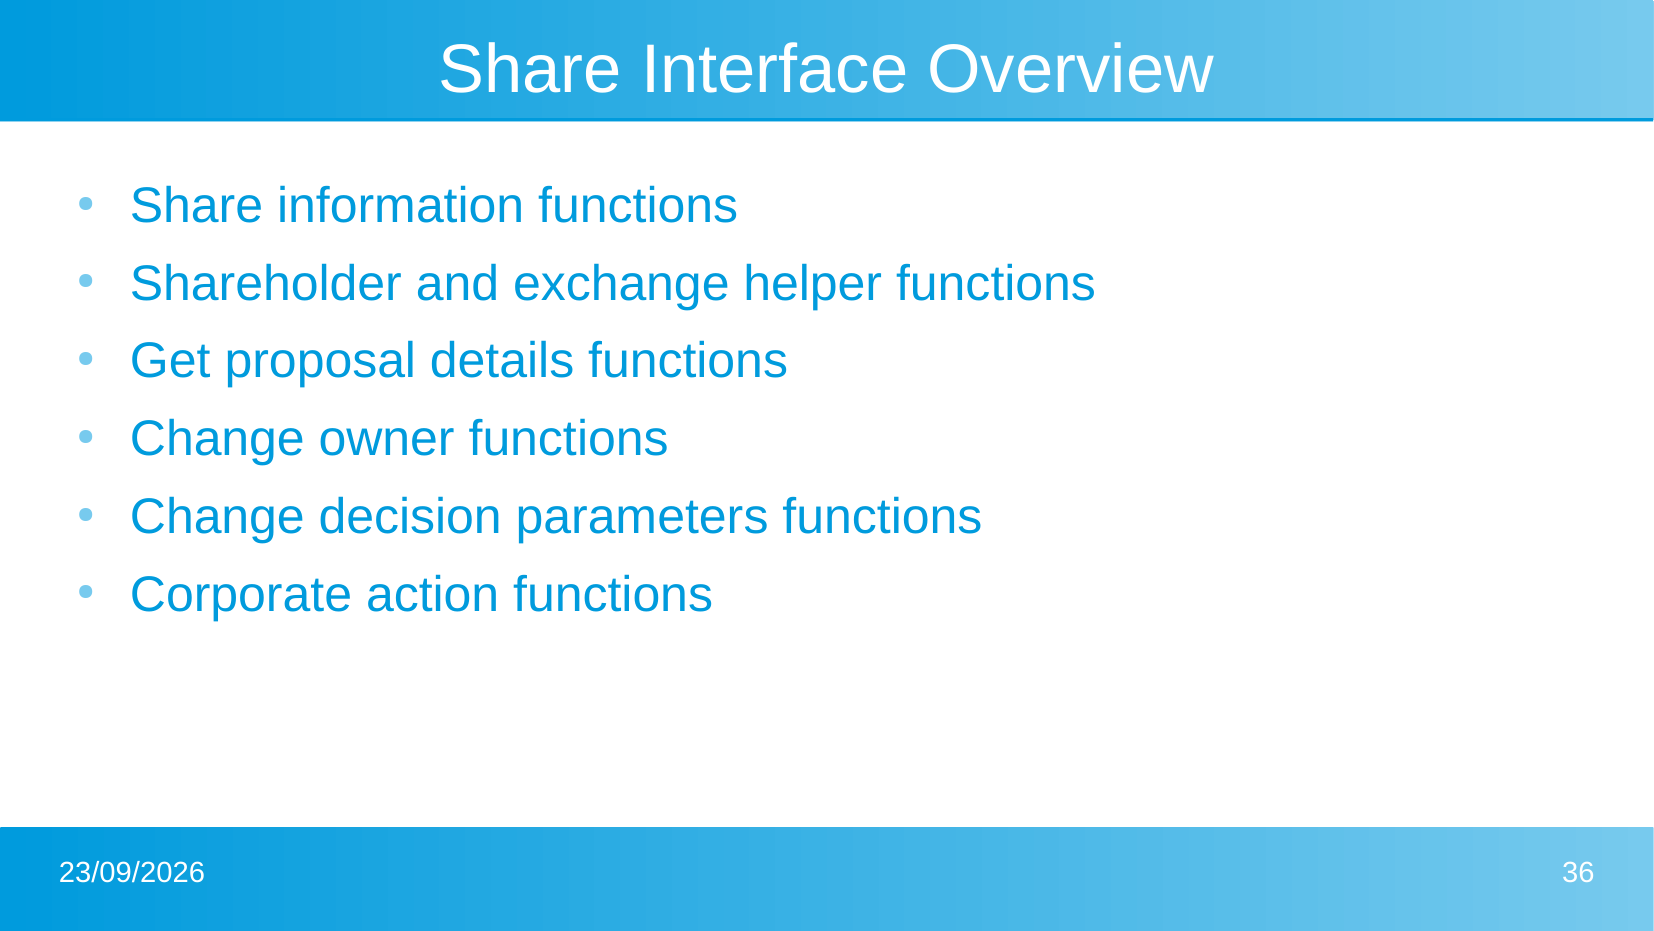

# Share Interface Overview
Share information functions
Shareholder and exchange helper functions
Get proposal details functions
Change owner functions
Change decision parameters functions
Corporate action functions
36